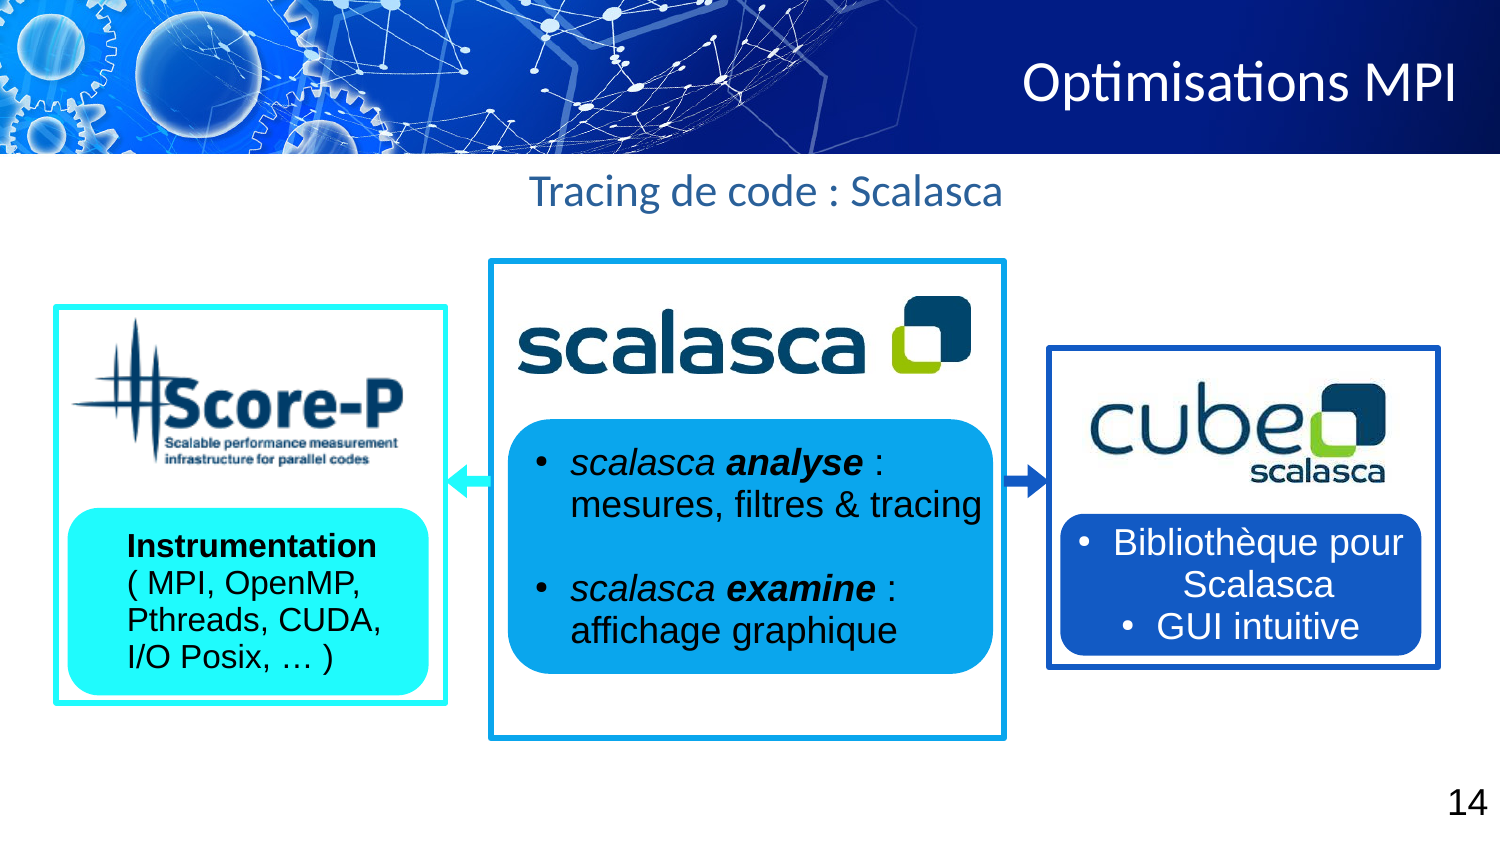

# Optimisations MPI
Tracing de code : Scalasca
scalasca analyse :
mesures, filtres & tracing
scalasca examine :
affichage graphique
Instrumentation
( MPI, OpenMP,
Pthreads, CUDA,
I/O Posix, … )
Bibliothèque pour
Scalasca
GUI intuitive